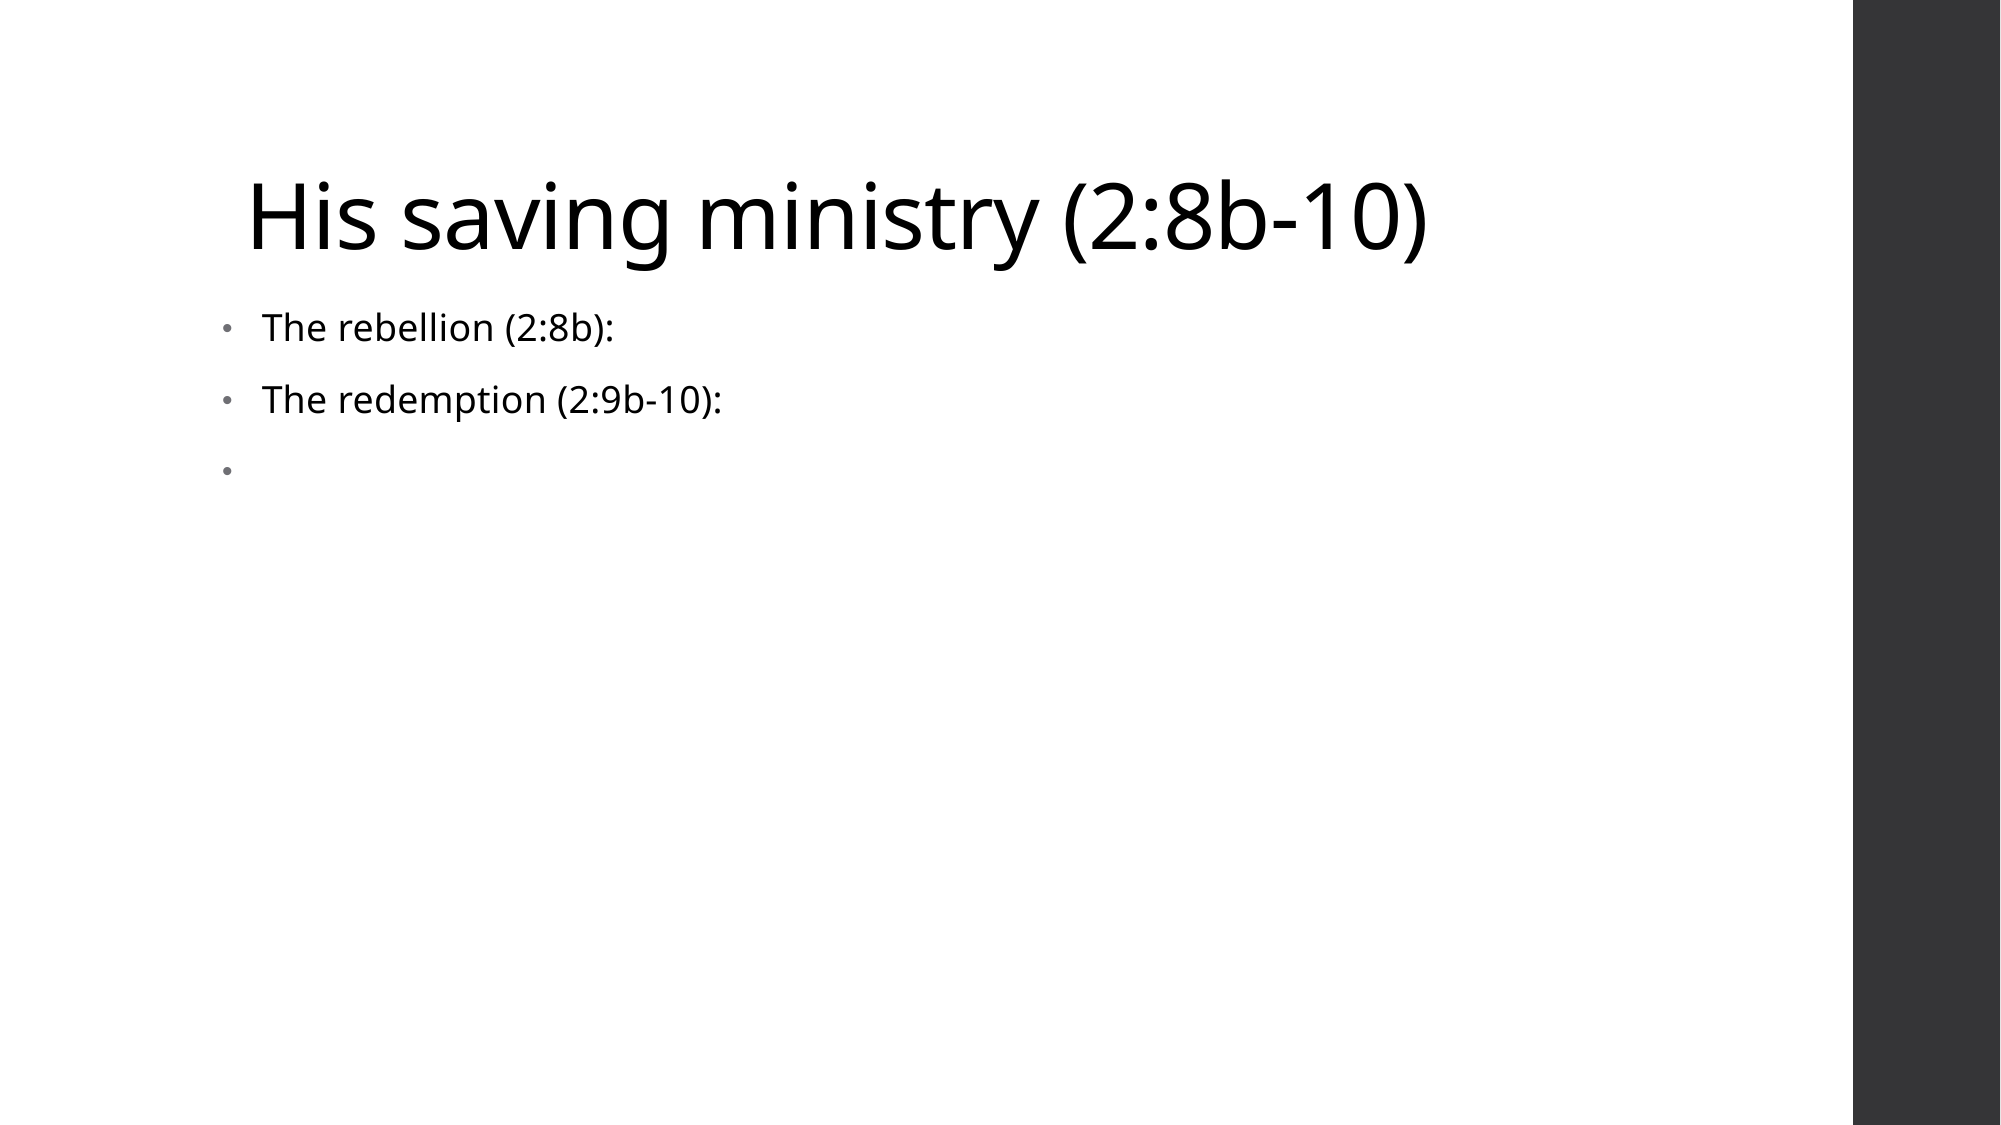

# His saving ministry (2:8b-10)
 The rebellion (2:8b):
 The redemption (2:9b-10):